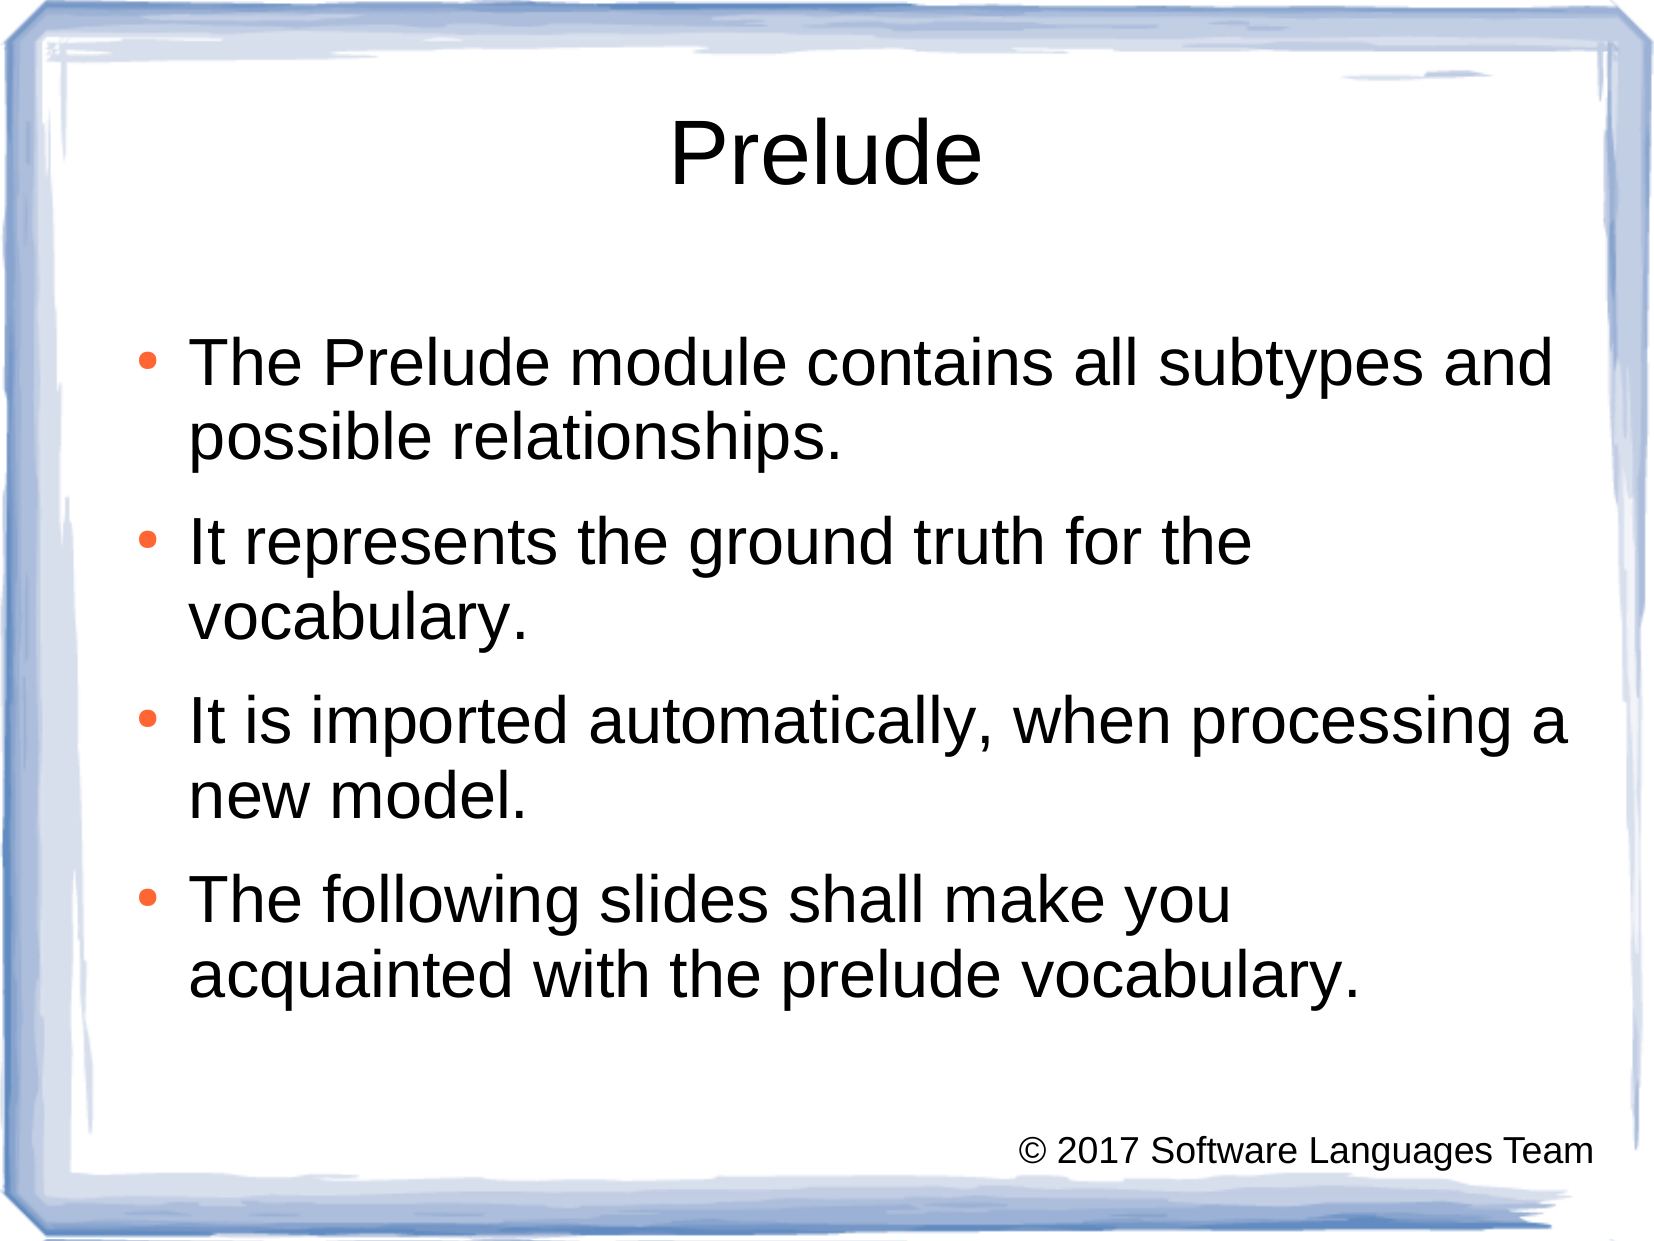

# Prelude
The Prelude module contains all subtypes and possible relationships.
It represents the ground truth for the vocabulary.
It is imported automatically, when processing a new model.
The following slides shall make you acquainted with the prelude vocabulary.
© 2017 Software Languages Team